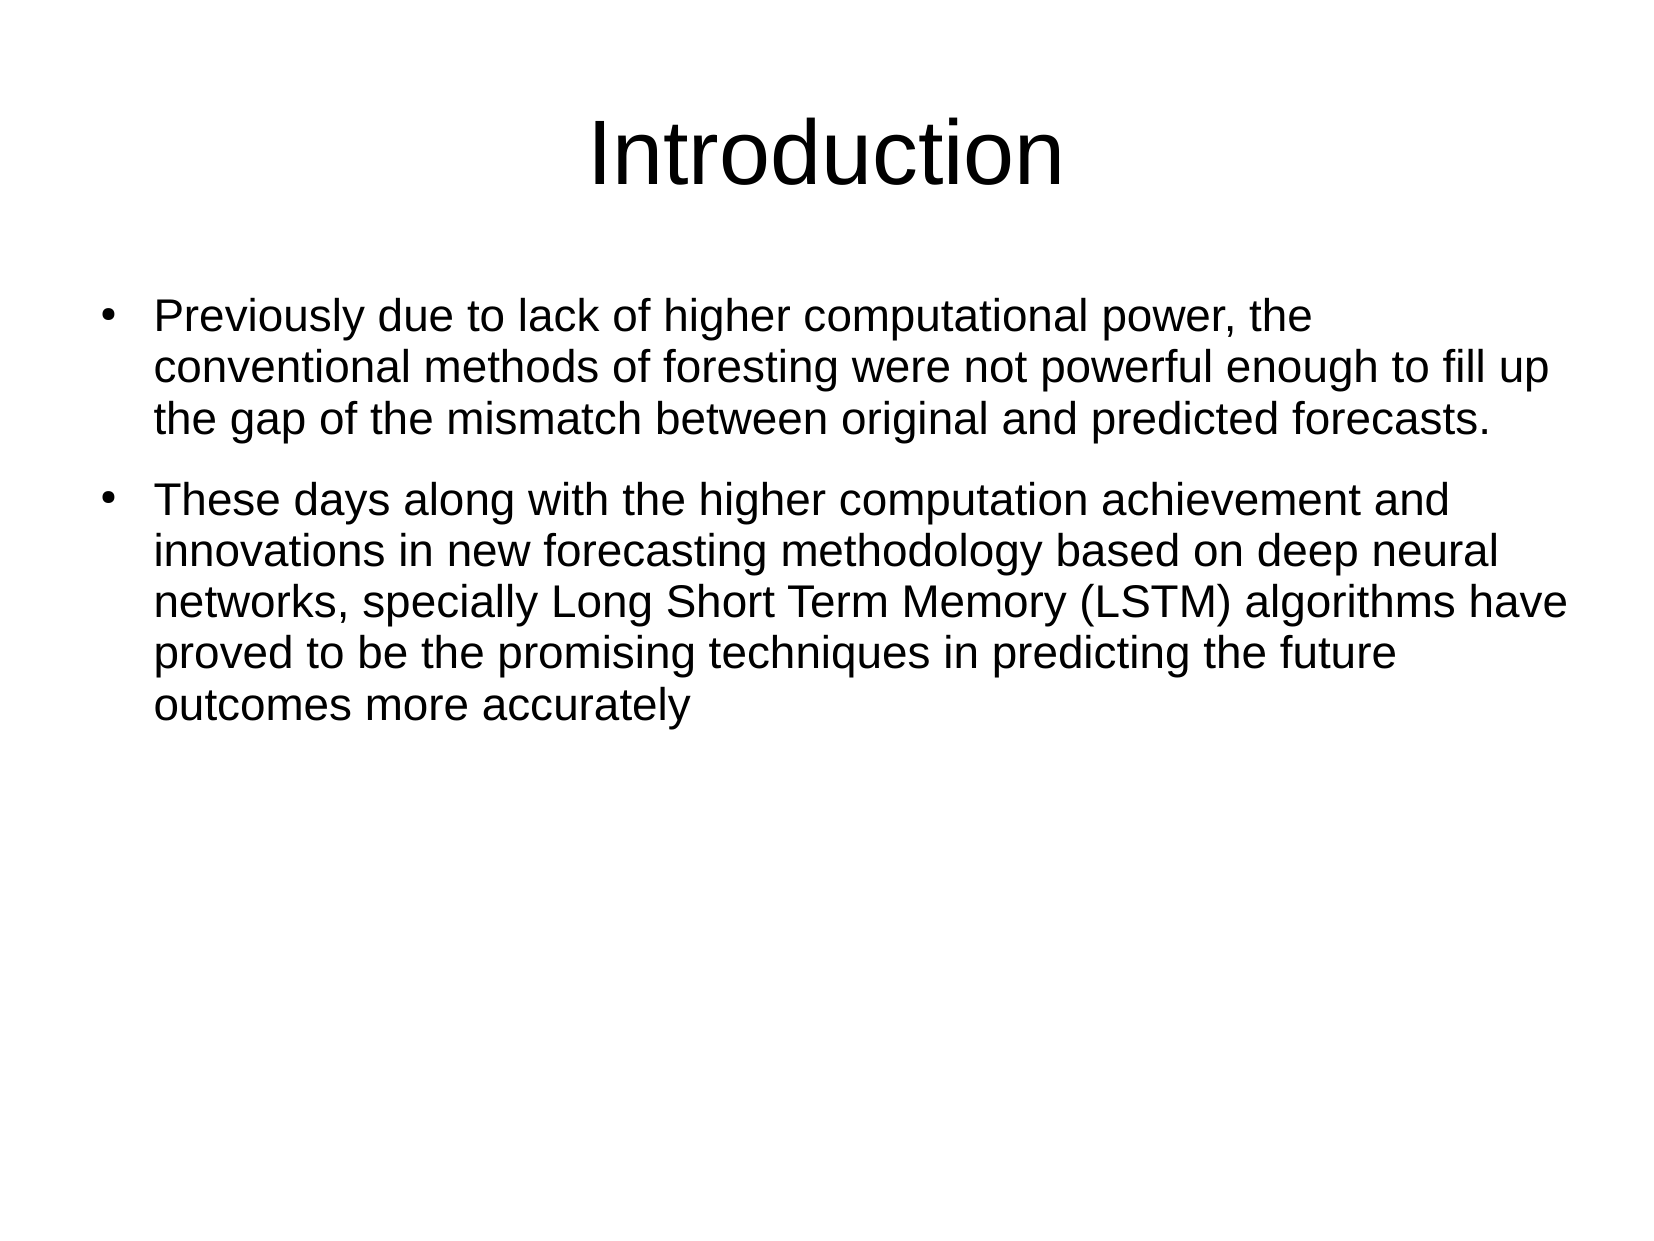

# Introduction
Previously due to lack of higher computational power, the conventional methods of foresting were not powerful enough to fill up the gap of the mismatch between original and predicted forecasts.
These days along with the higher computation achievement and innovations in new forecasting methodology based on deep neural networks, specially Long Short Term Memory (LSTM) algorithms have proved to be the promising techniques in predicting the future outcomes more accurately